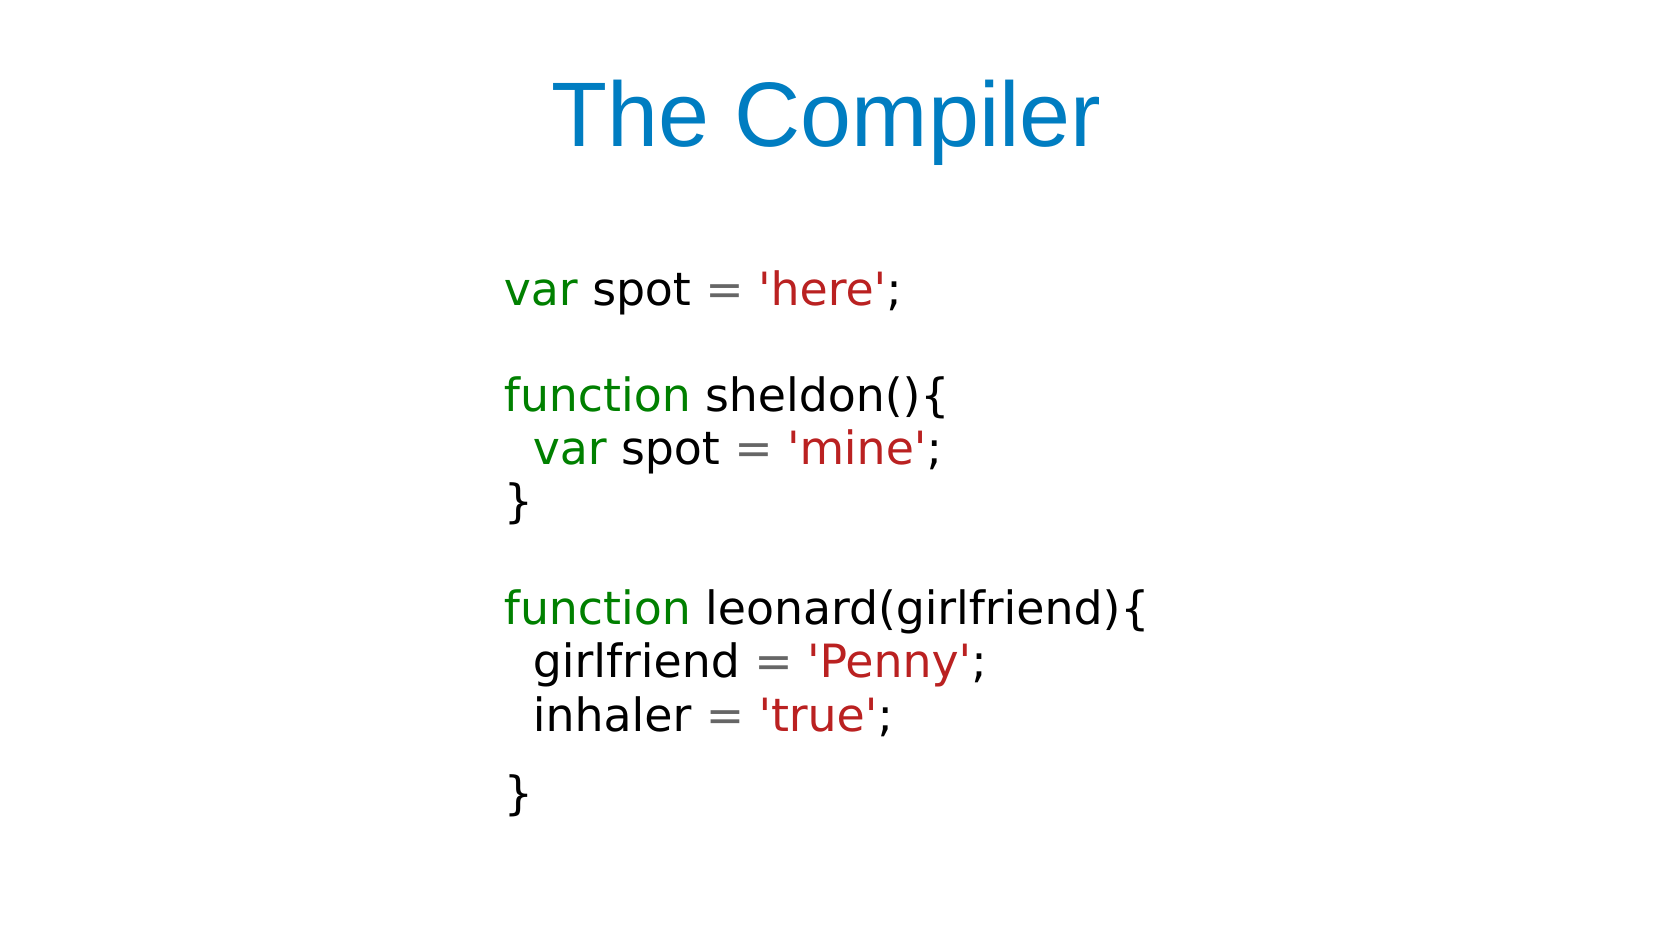

# The Compiler
var spot = 'here';
function sheldon(){
 var spot = 'mine';
}
function leonard(girlfriend){
 girlfriend = 'Penny';
 inhaler = 'true';
}